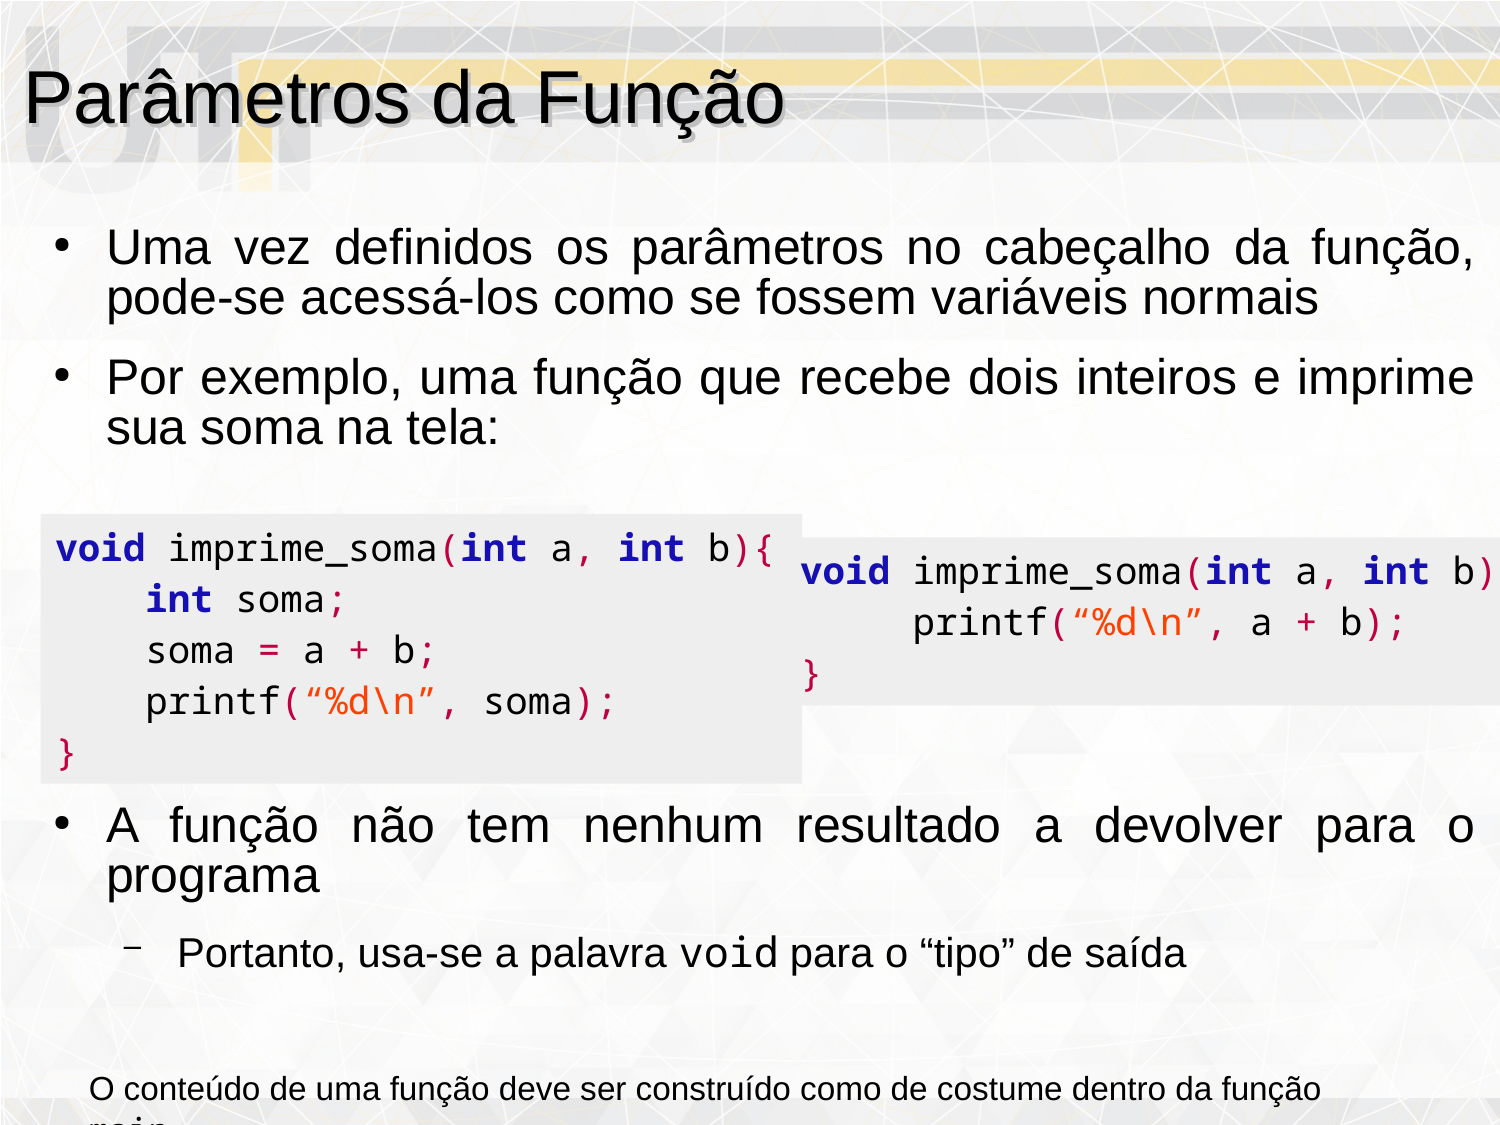

# Parâmetros da Função
Uma vez definidos os parâmetros no cabeçalho da função, pode-se acessá-los como se fossem variáveis normais
Por exemplo, uma função que recebe dois inteiros e imprime sua soma na tela:
A função não tem nenhum resultado a devolver para o programa
Portanto, usa-se a palavra void para o “tipo” de saída
void imprime_soma(int a, int b){
 int soma;
 soma = a + b;
 printf(“%d\n”, soma);
}
void imprime_soma(int a, int b){
 printf(“%d\n”, a + b);
}
O conteúdo de uma função deve ser construído como de costume dentro da função main